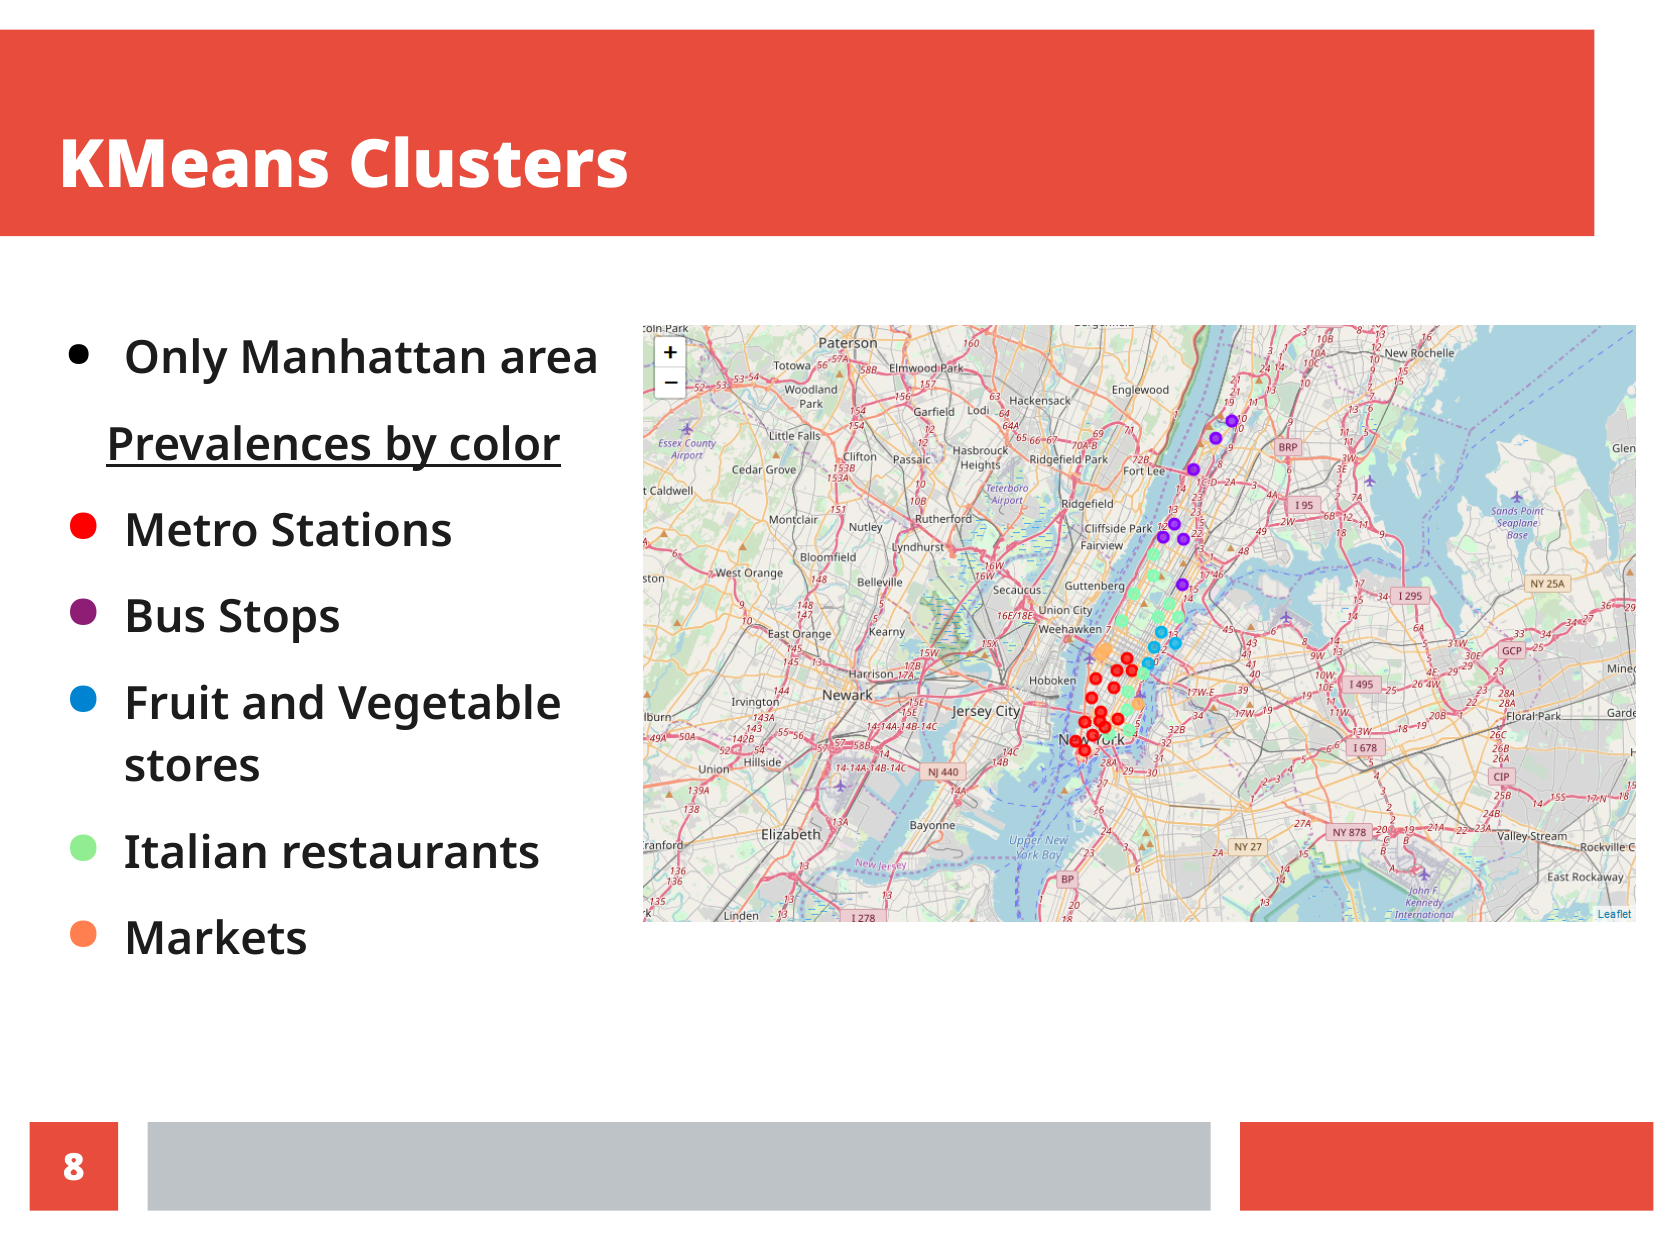

# KMeans Clusters
Only Manhattan area
Prevalences by color
Metro Stations
Bus Stops
Fruit and Vegetable stores
Italian restaurants
Markets
8